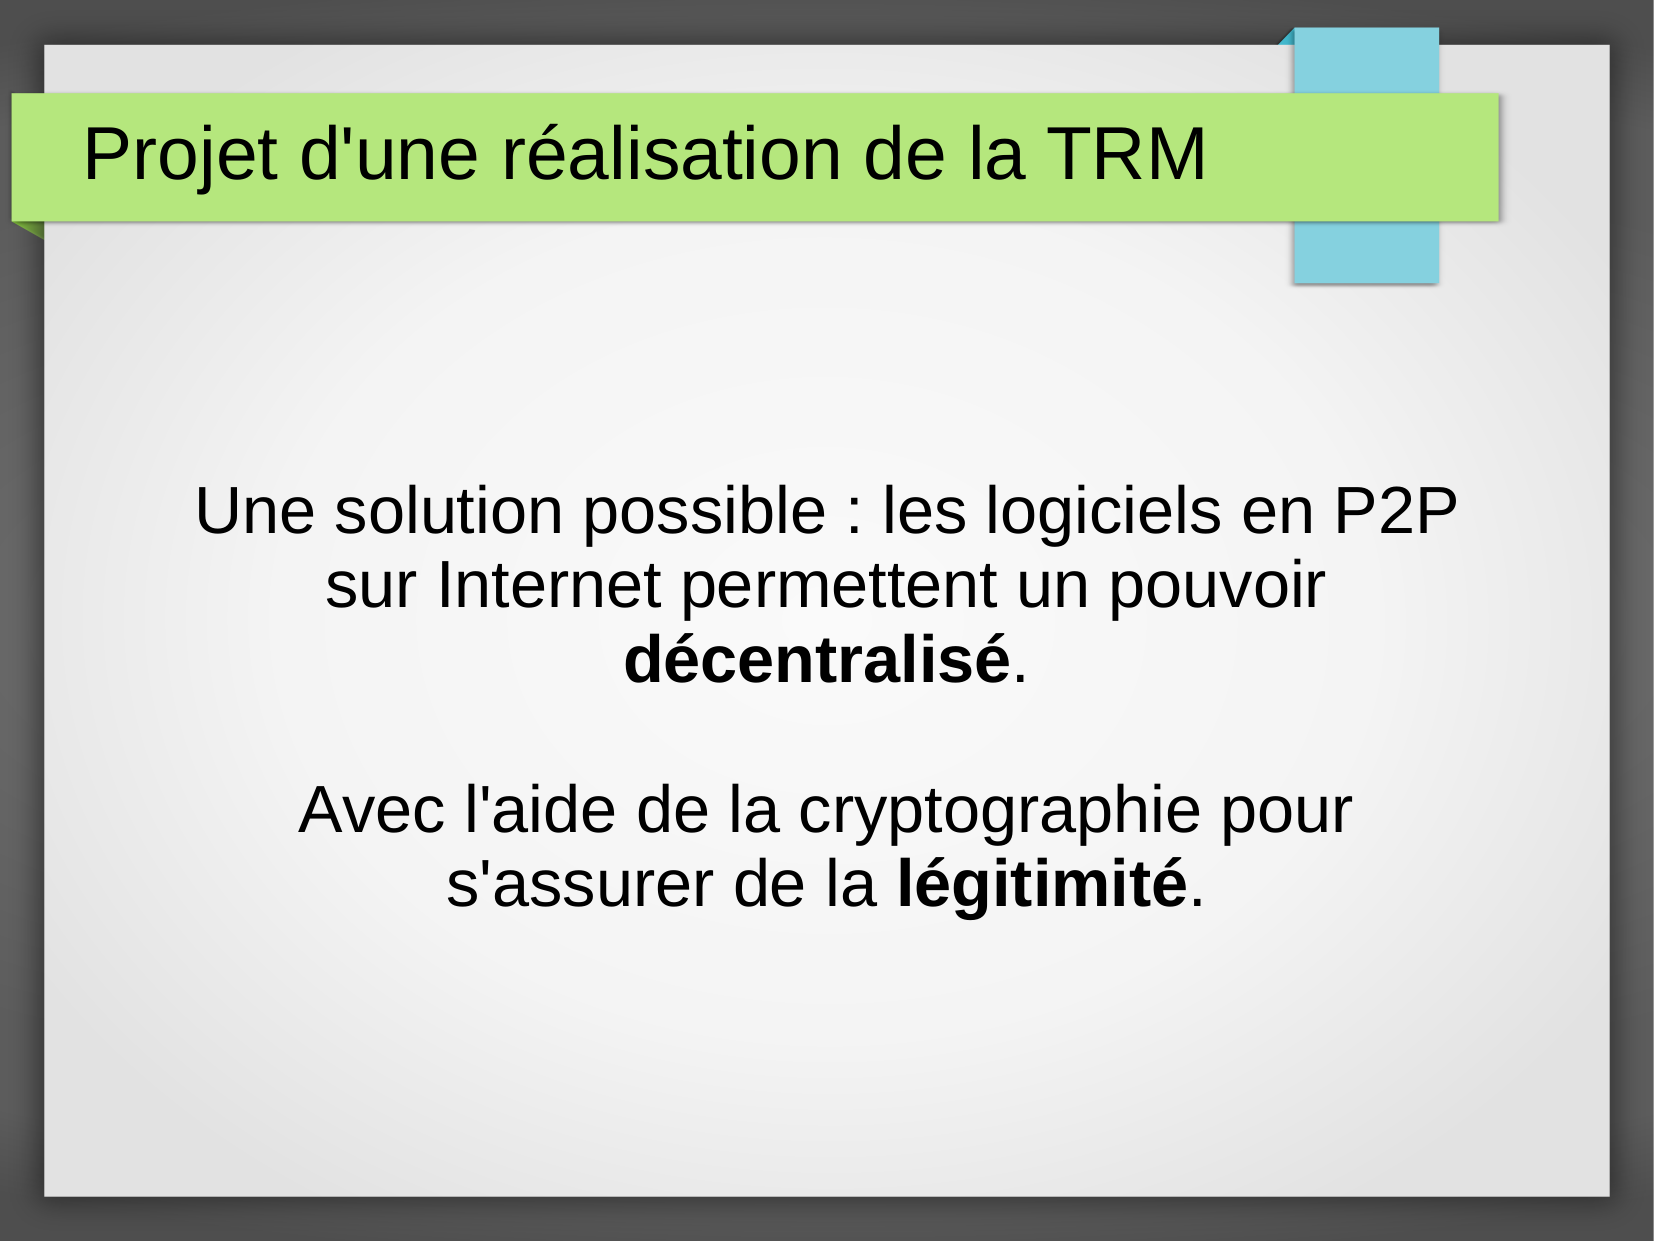

# Projet d'une réalisation de la TRM
Une solution possible : les logiciels en P2P sur Internet permettent un pouvoir décentralisé.
Avec l'aide de la cryptographie pour s'assurer de la légitimité.